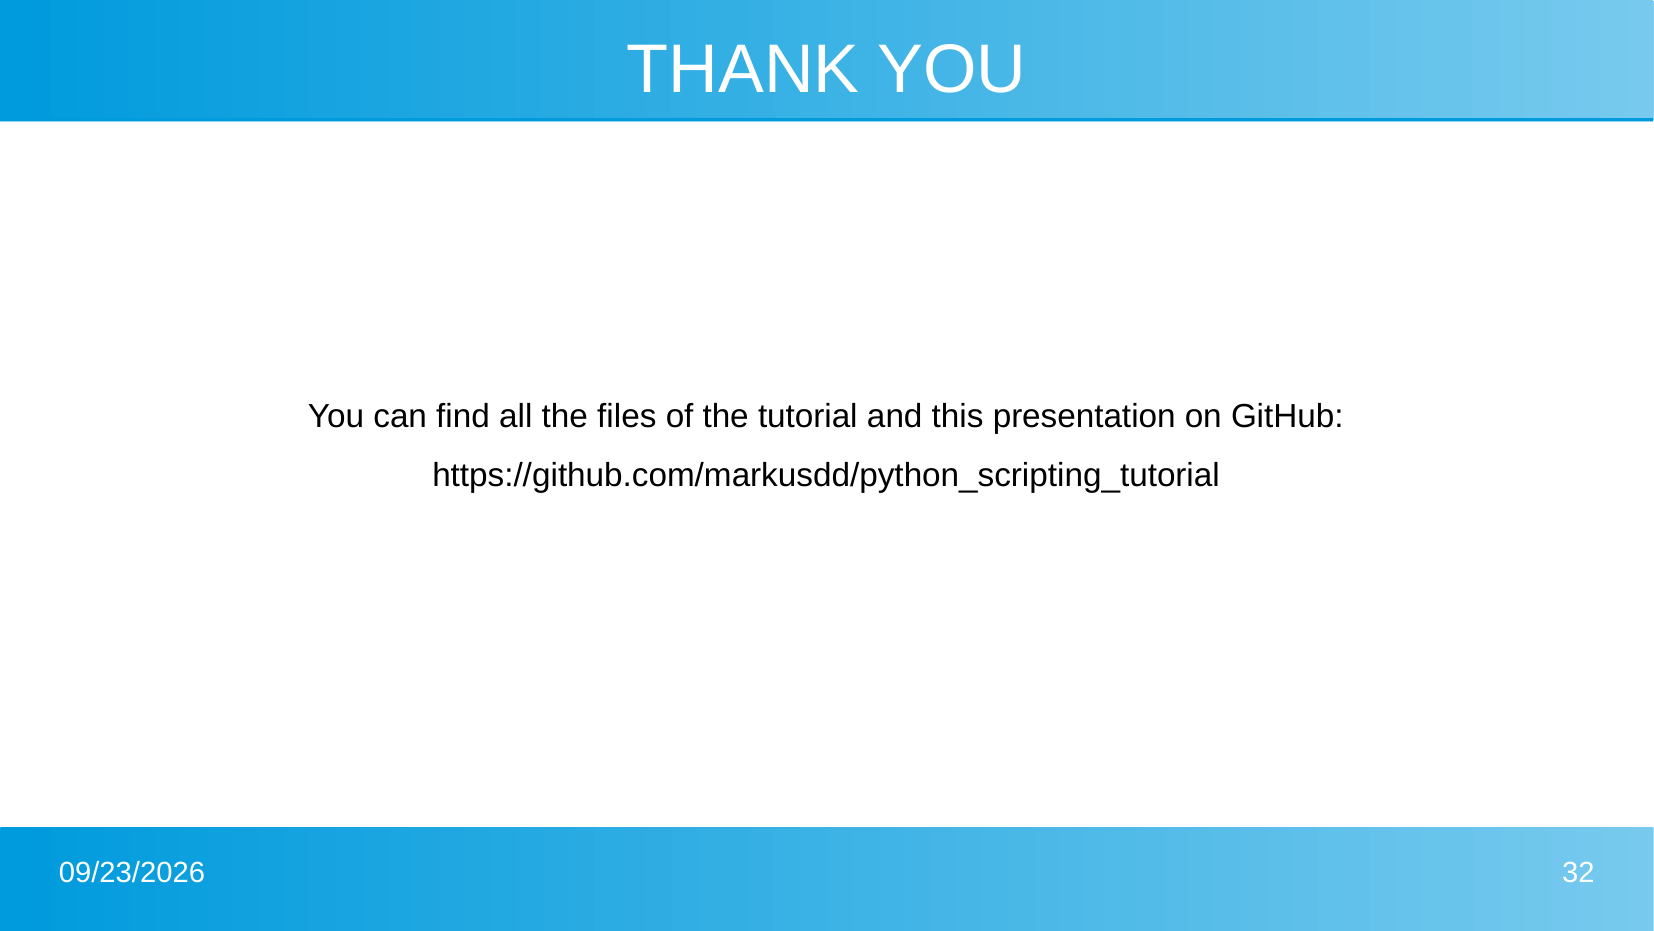

# THANK YOU
You can find all the files of the tutorial and this presentation on GitHub:
https://github.com/markusdd/python_scripting_tutorial
32